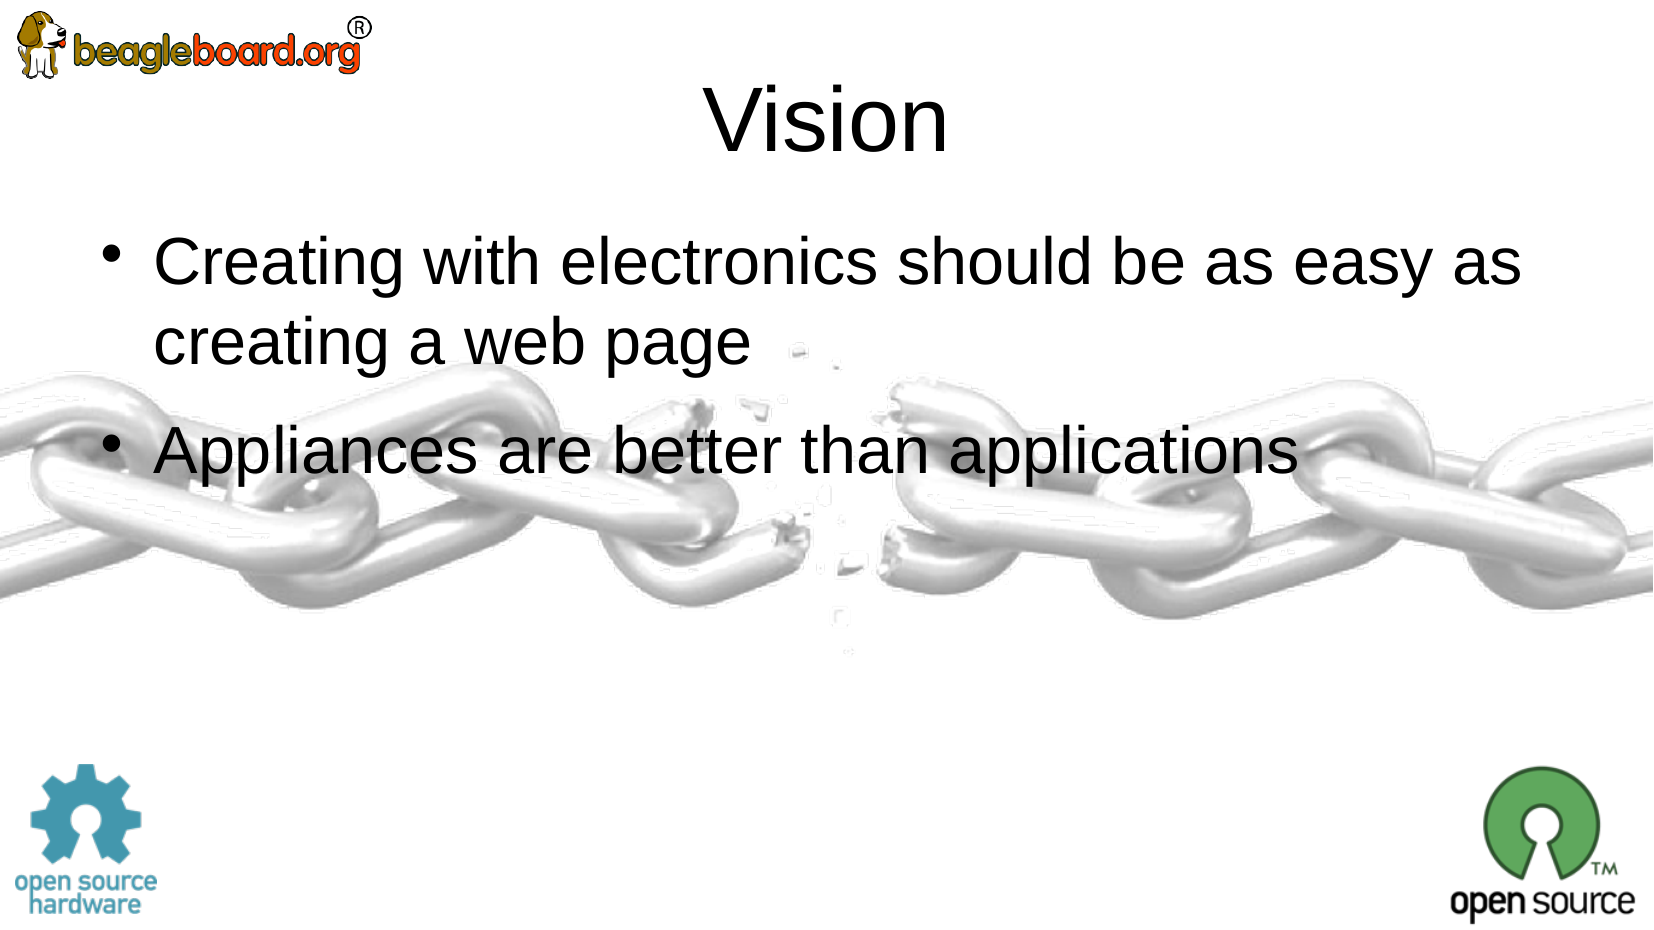

Vision
Creating with electronics should be as easy as creating a web page
Appliances are better than applications